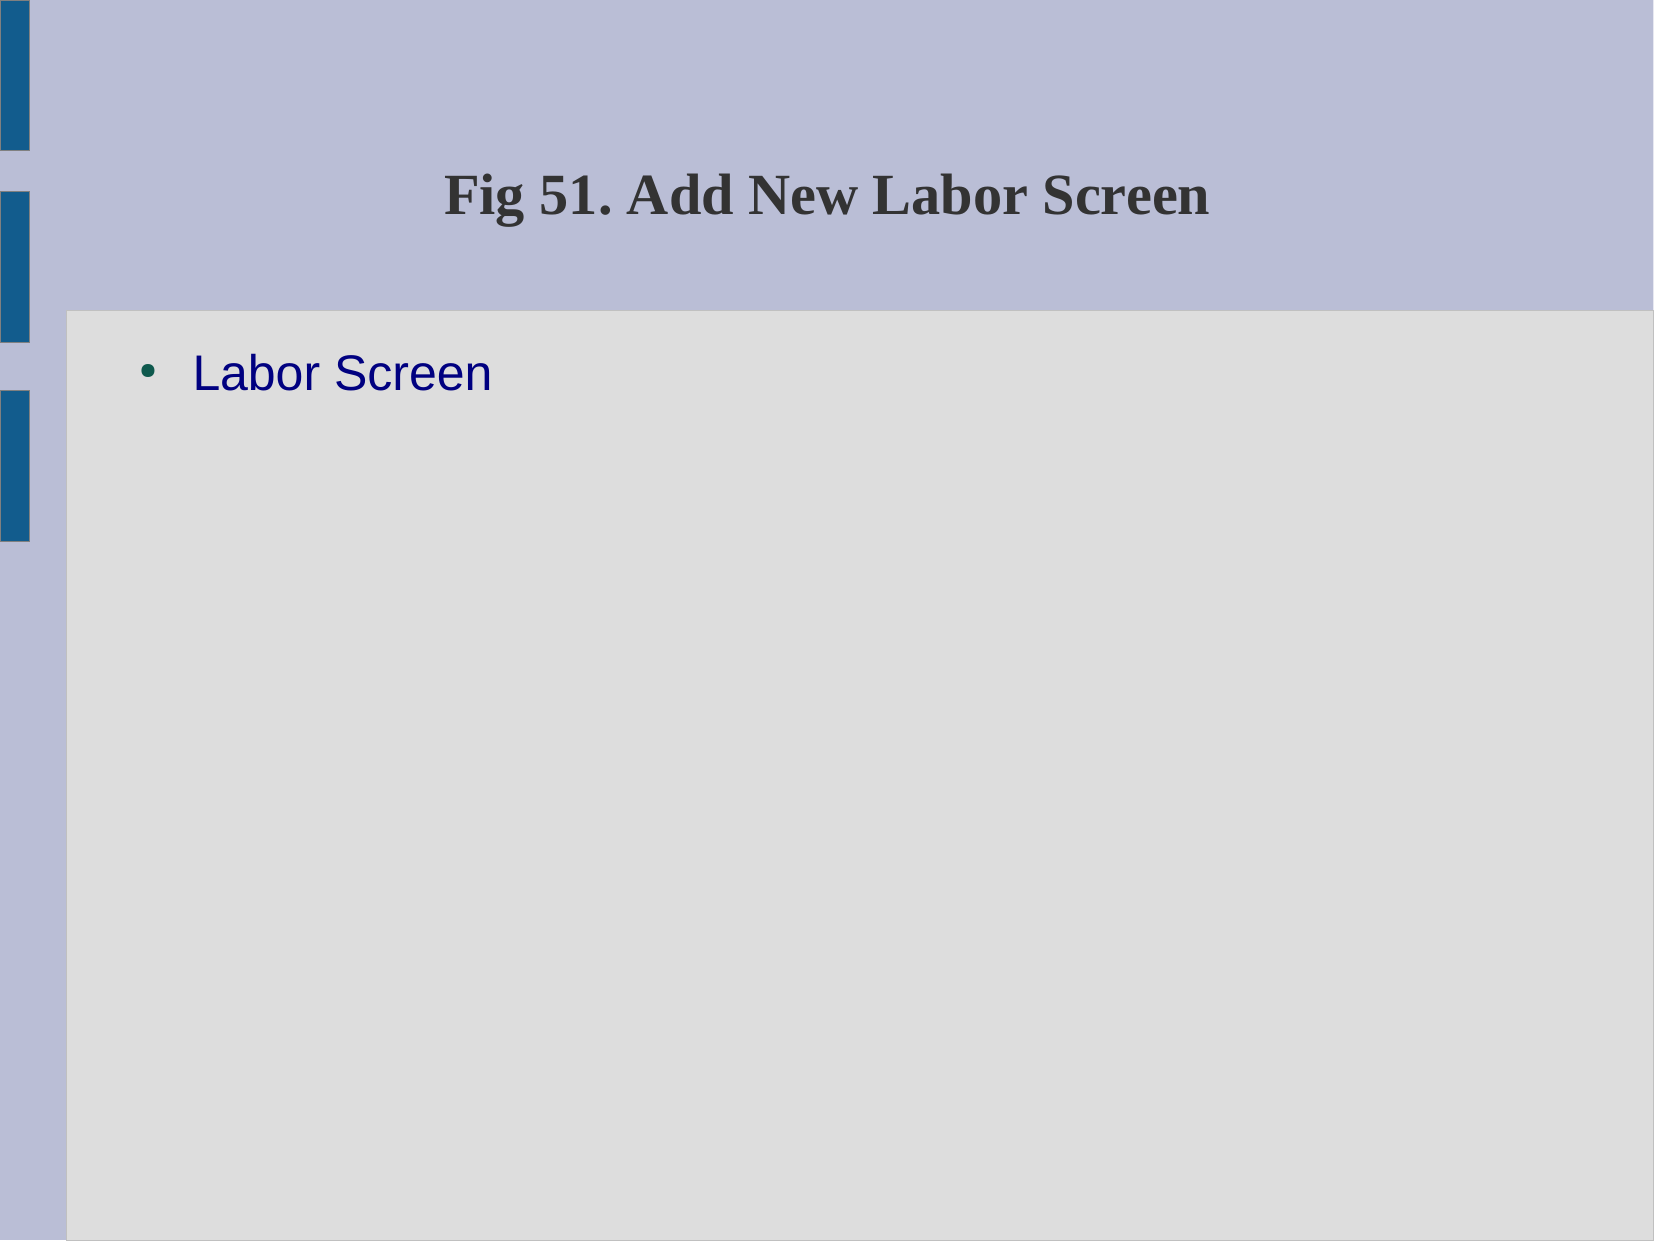

# Fig 51. Add New Labor Screen
Labor Screen